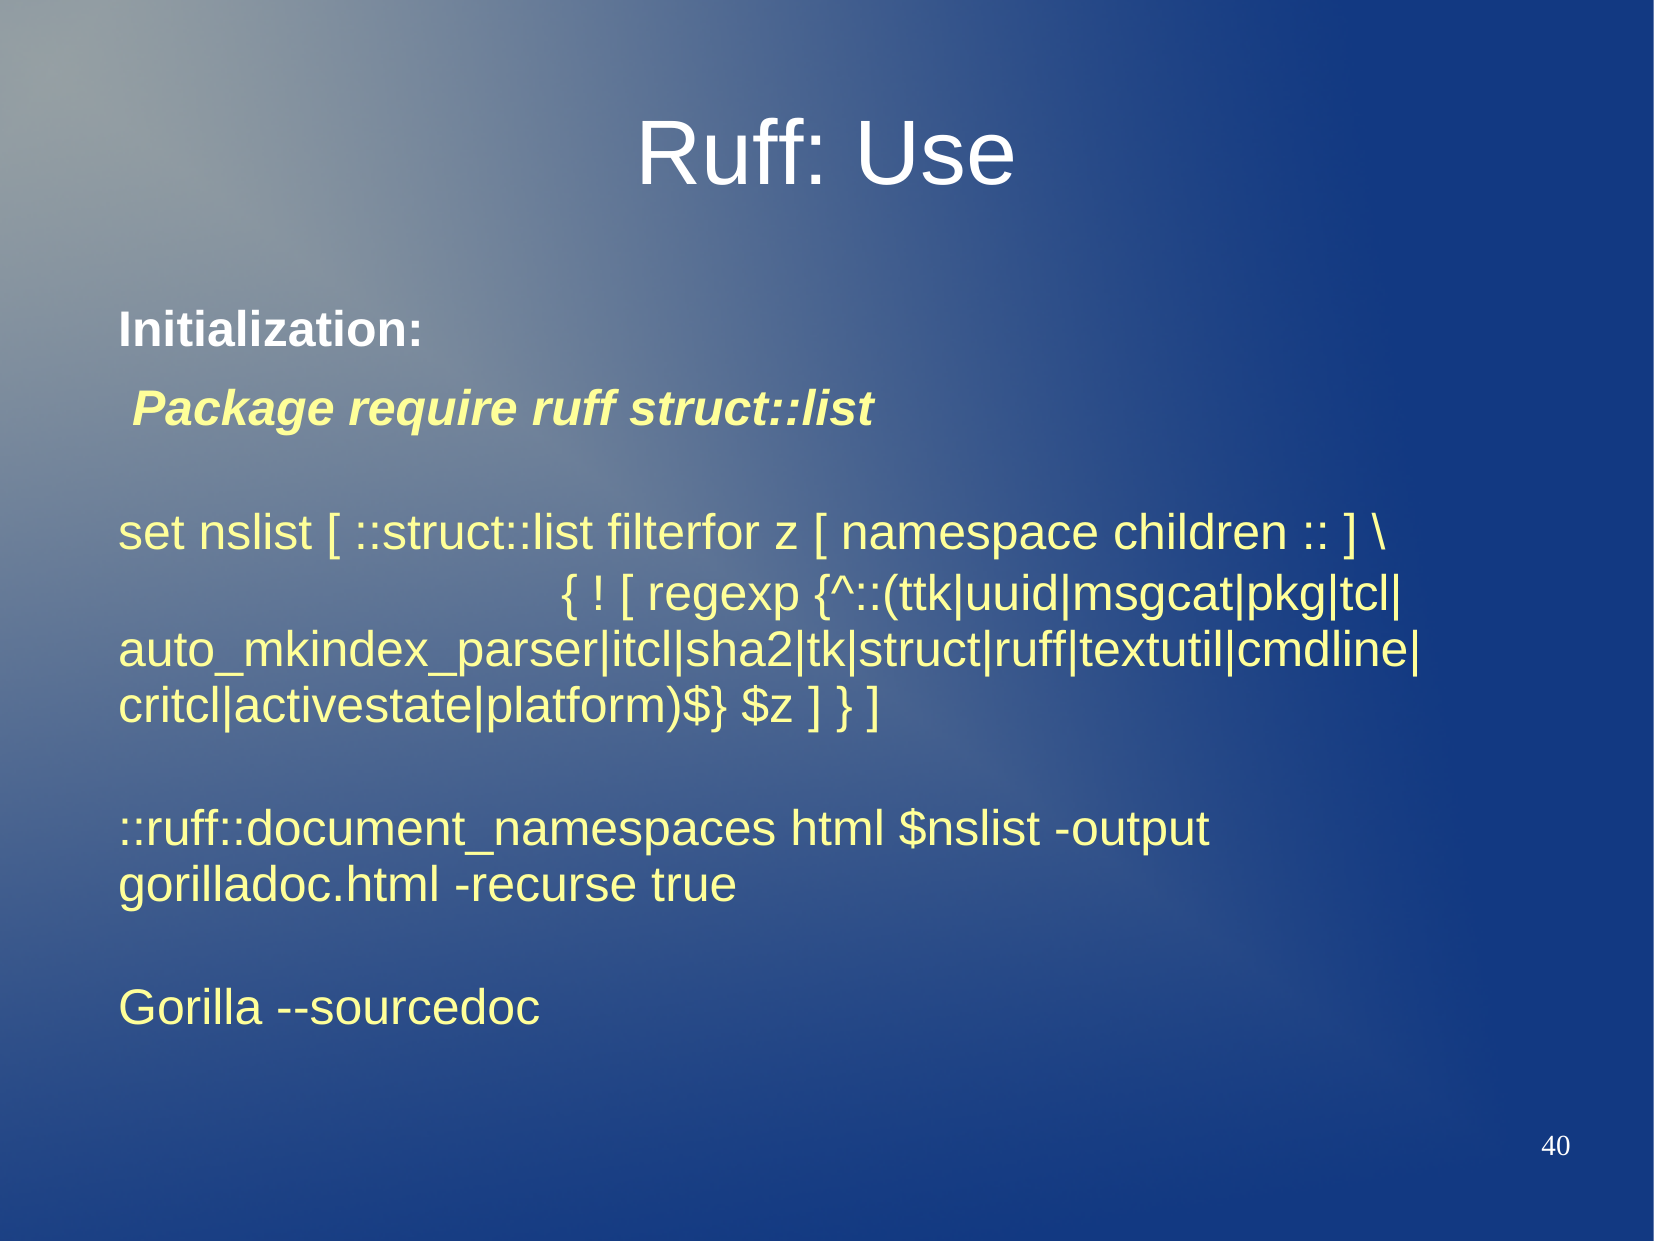

# Ruff: Use
Initialization:
 Package require ruff struct::list
set nslist [ ::struct::list filterfor z [ namespace children :: ] \
						{ ! [ regexp {^::(ttk|uuid|msgcat|pkg|tcl|auto_mkindex_parser|itcl|sha2|tk|struct|ruff|textutil|cmdline|critcl|activestate|platform)$} $z ] } ]
::ruff::document_namespaces html $nslist -output gorilladoc.html -recurse true
Gorilla --sourcedoc
40